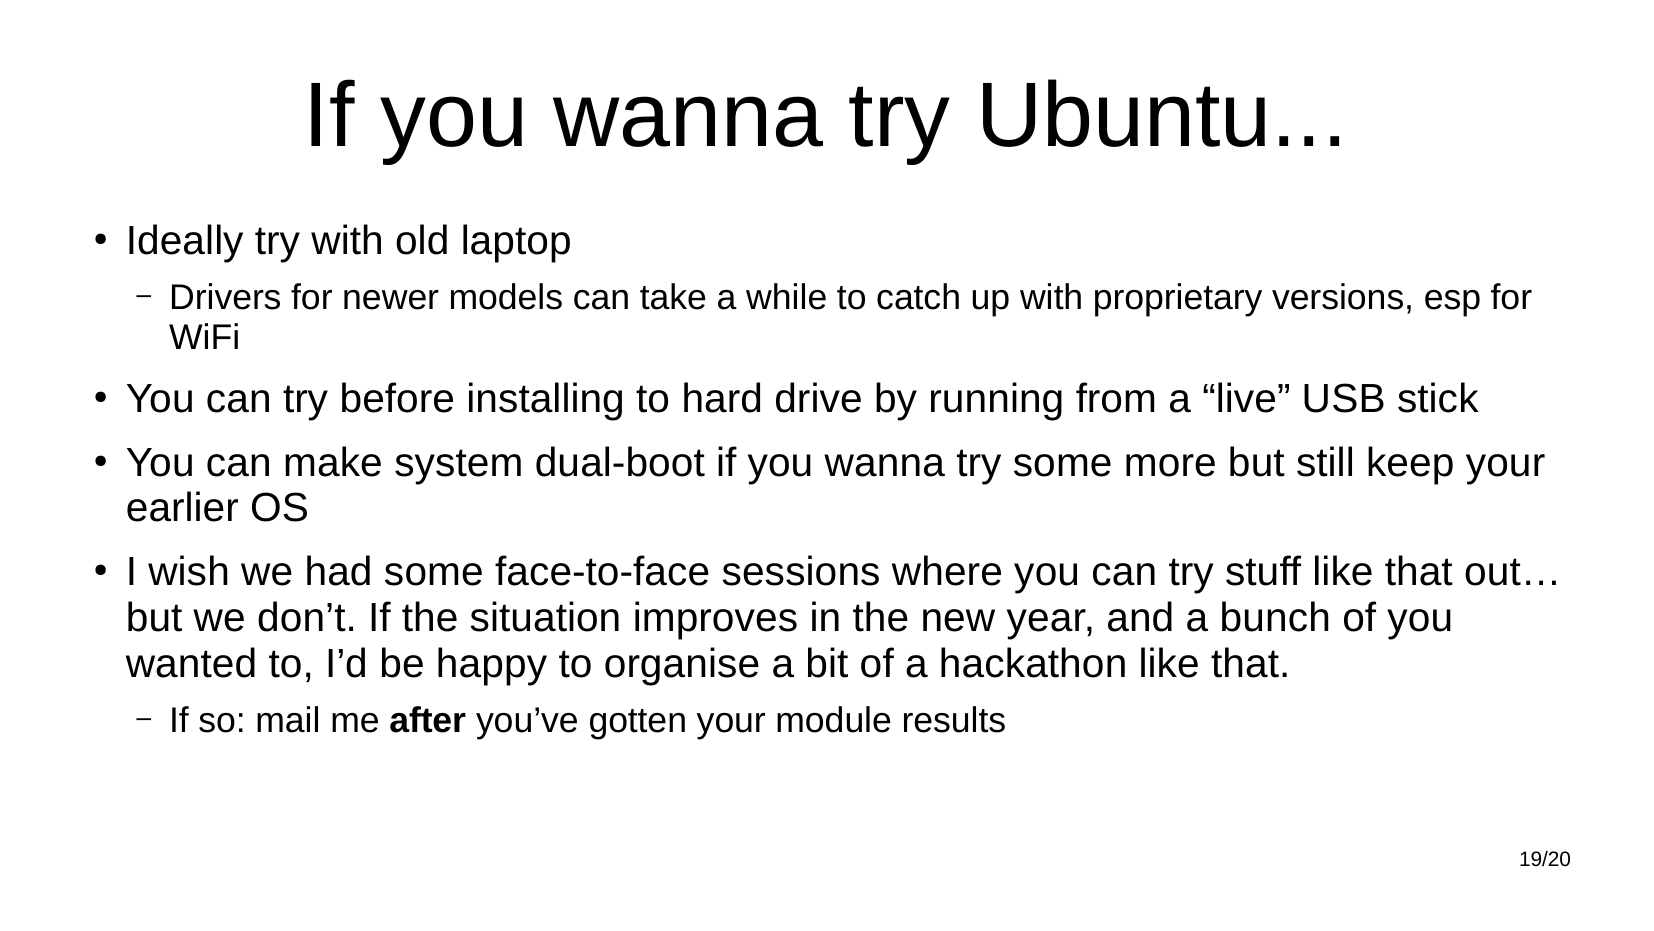

# If you wanna try Ubuntu...
Ideally try with old laptop
Drivers for newer models can take a while to catch up with proprietary versions, esp for WiFi
You can try before installing to hard drive by running from a “live” USB stick
You can make system dual-boot if you wanna try some more but still keep your earlier OS
I wish we had some face-to-face sessions where you can try stuff like that out… but we don’t. If the situation improves in the new year, and a bunch of you wanted to, I’d be happy to organise a bit of a hackathon like that.
If so: mail me after you’ve gotten your module results
19